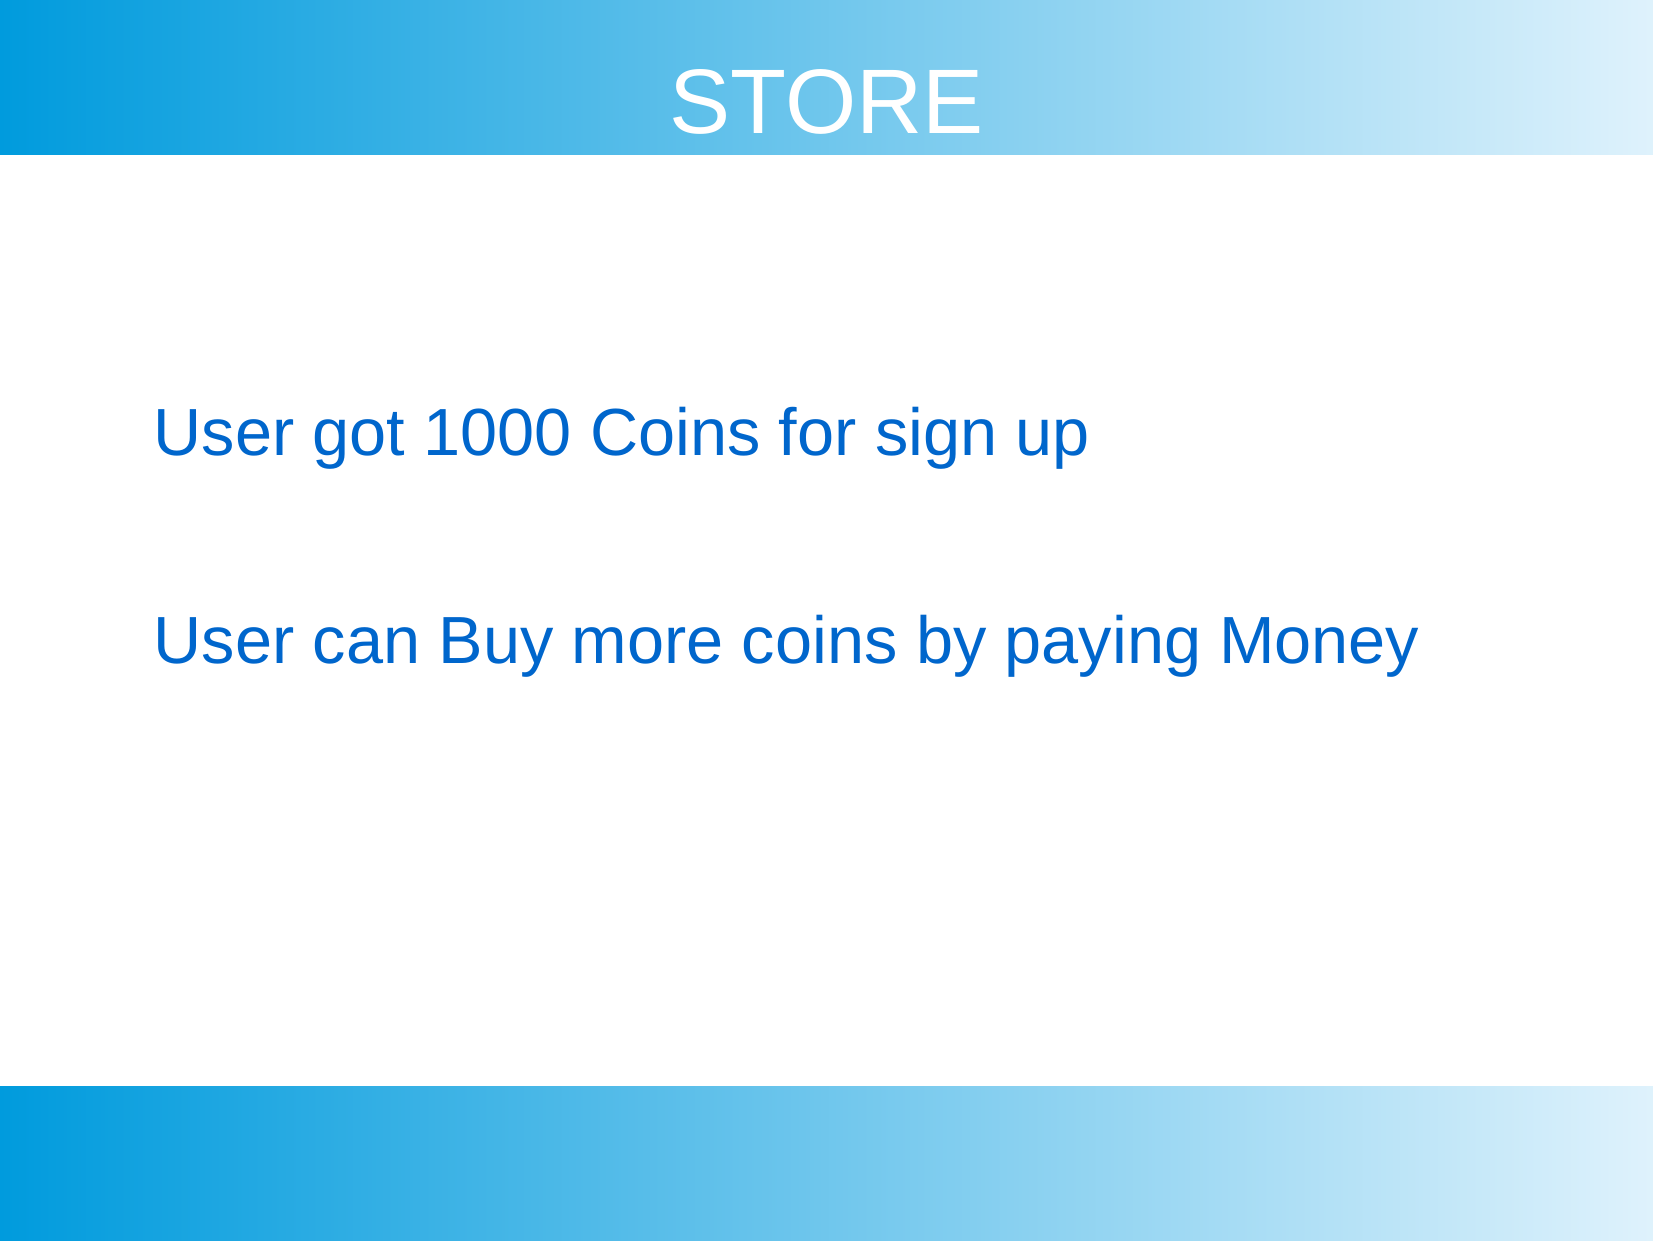

# STORE
User got 1000 Coins for sign up
User can Buy more coins by paying Money